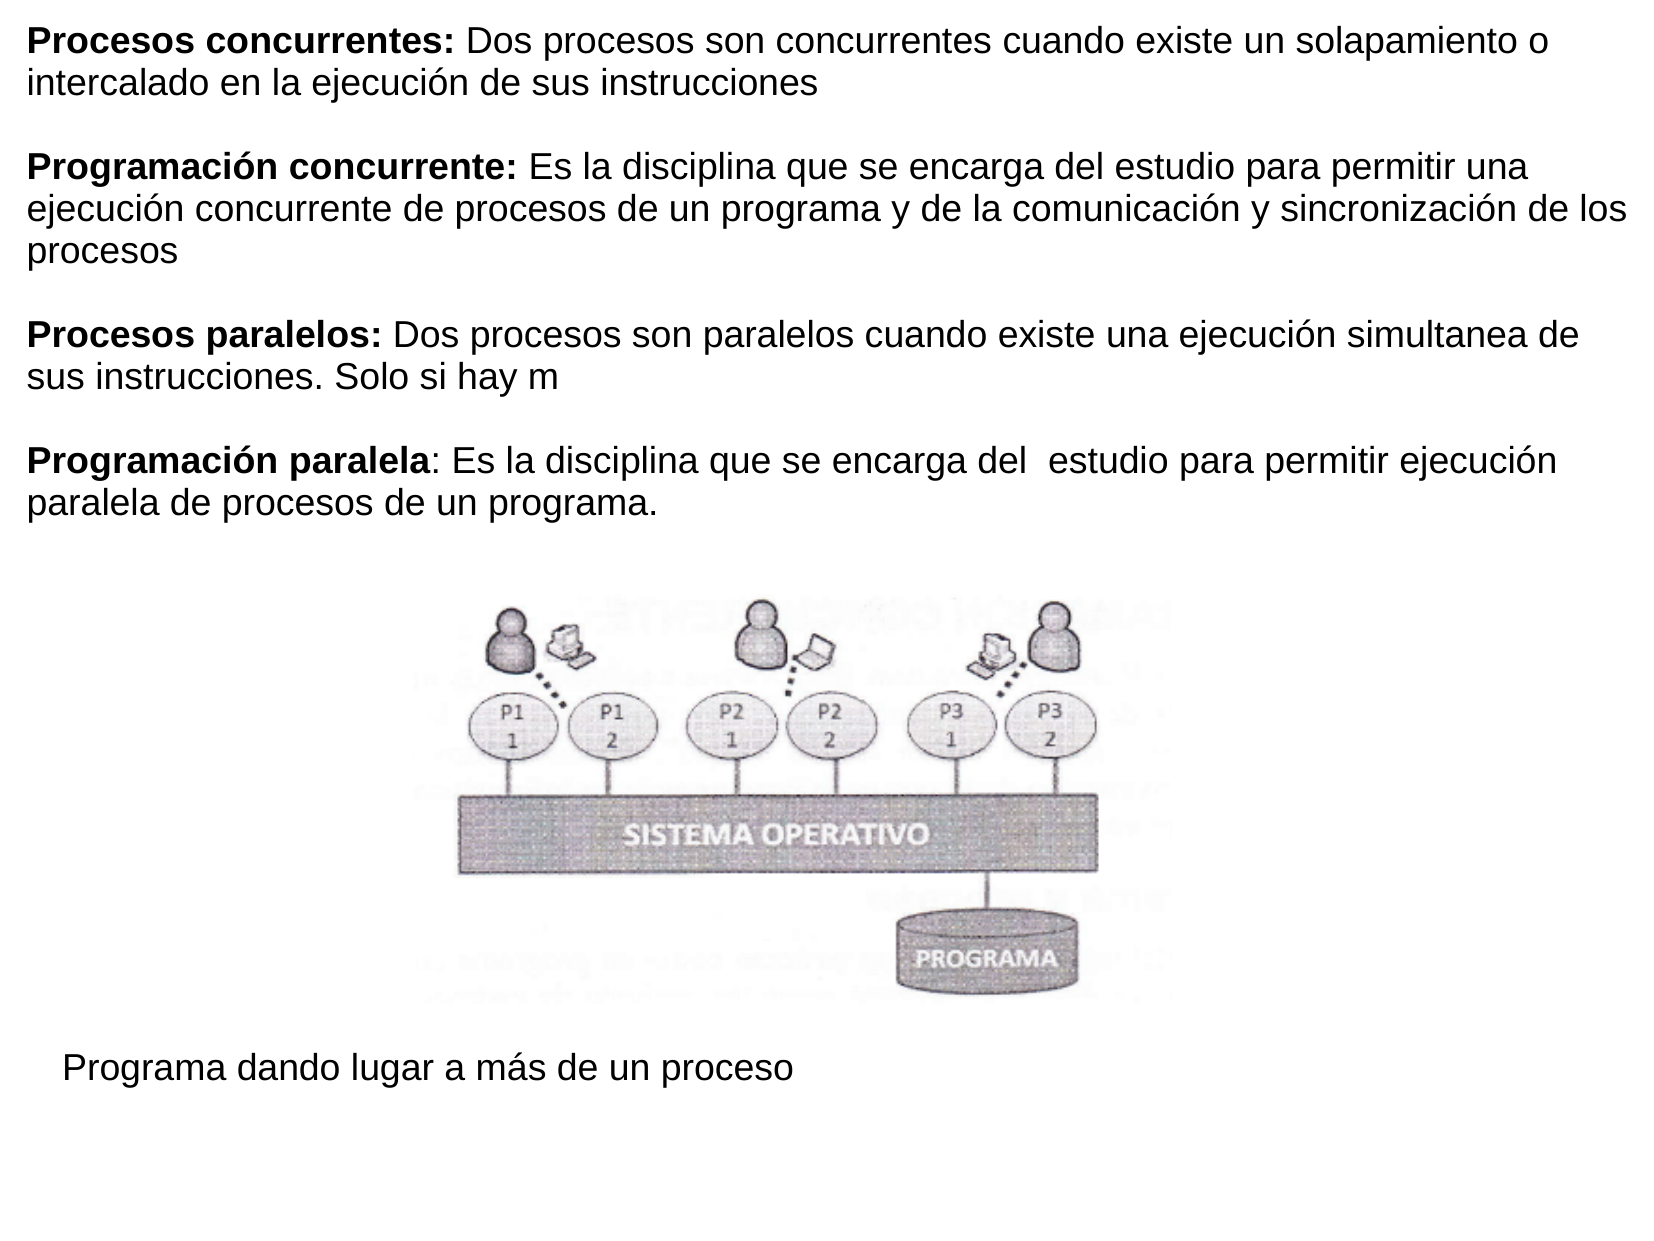

Procesos concurrentes: Dos procesos son concurrentes cuando existe un solapamiento o intercalado en la ejecución de sus instrucciones
Programación concurrente: Es la disciplina que se encarga del estudio para permitir una ejecución concurrente de procesos de un programa y de la comunicación y sincronización de los procesos
Procesos paralelos: Dos procesos son paralelos cuando existe una ejecución simultanea de sus instrucciones. Solo si hay m
Programación paralela: Es la disciplina que se encarga del estudio para permitir ejecución paralela de procesos de un programa.
Programa dando lugar a más de un proceso